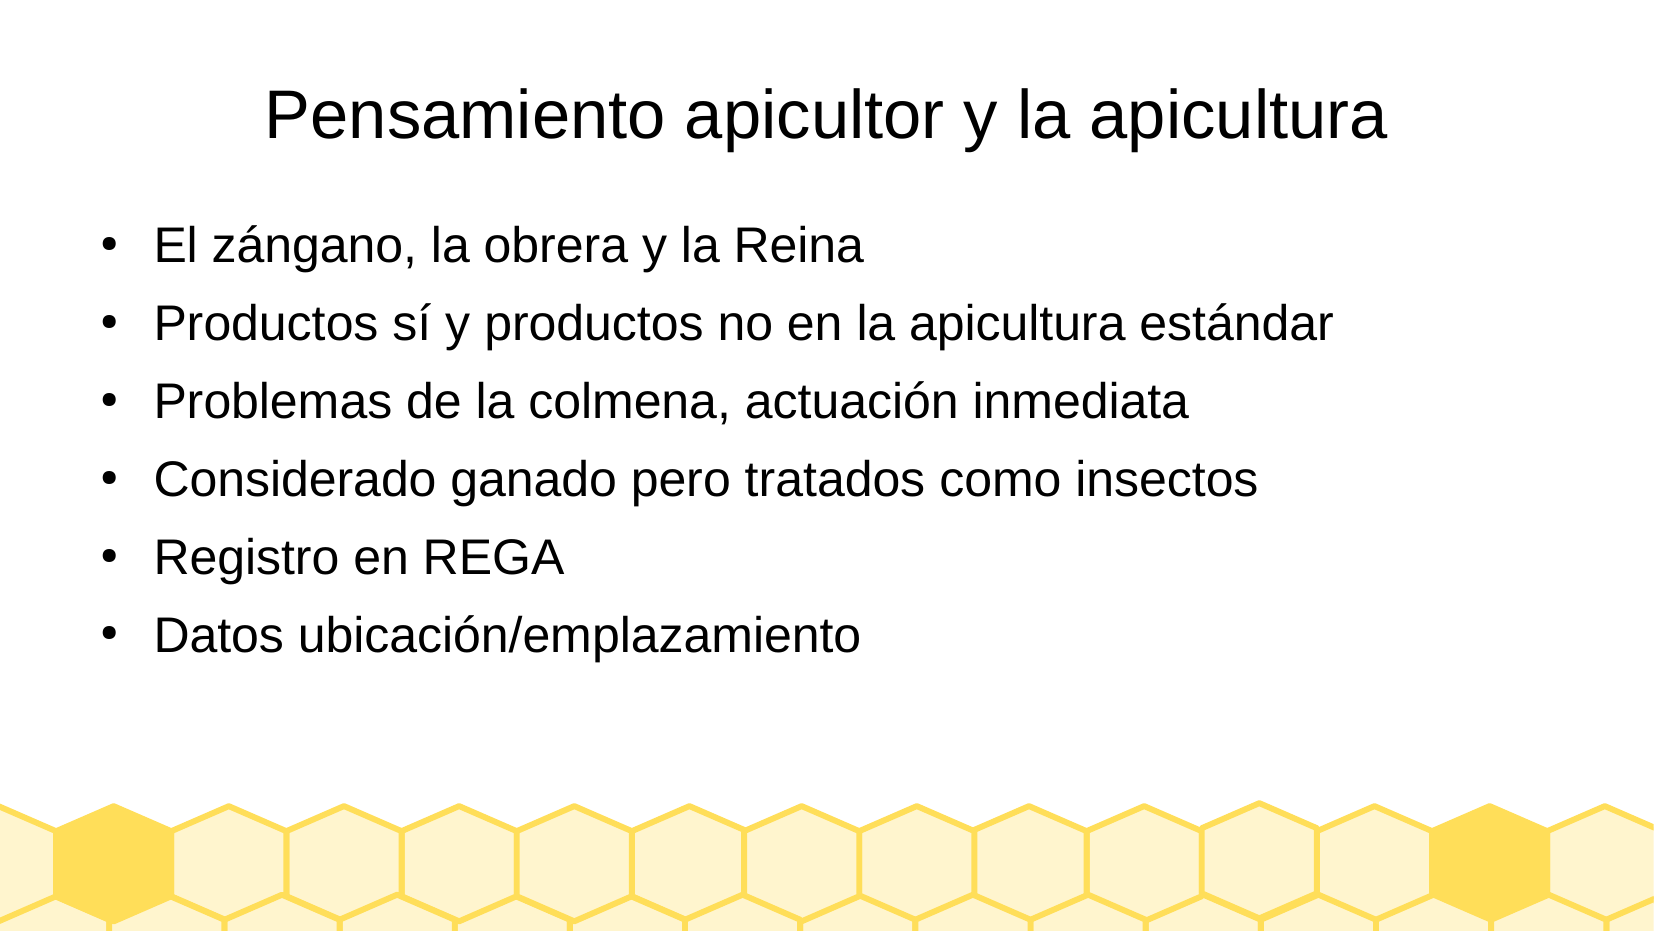

# Pensamiento apicultor y la apicultura
El zángano, la obrera y la Reina
Productos sí y productos no en la apicultura estándar
Problemas de la colmena, actuación inmediata
Considerado ganado pero tratados como insectos
Registro en REGA
Datos ubicación/emplazamiento